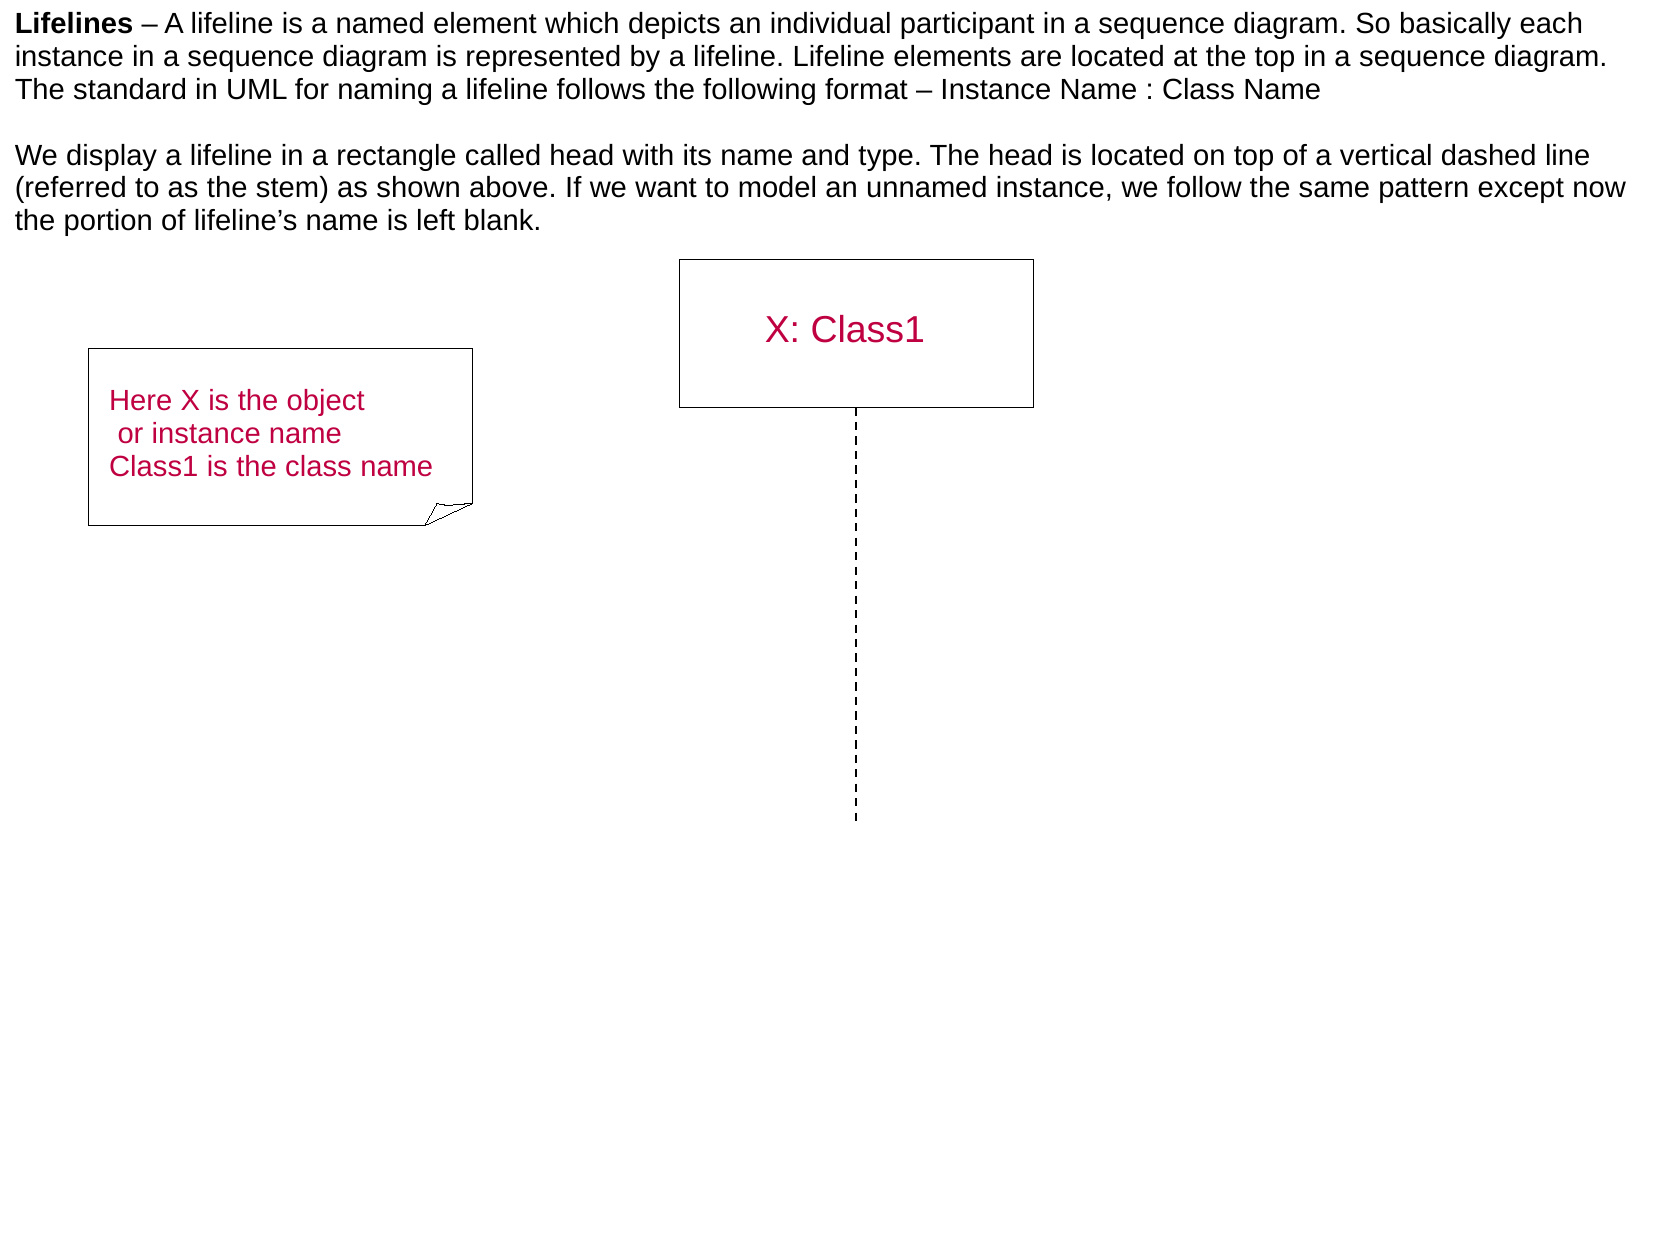

Lifelines – A lifeline is a named element which depicts an individual participant in a sequence diagram. So basically each instance in a sequence diagram is represented by a lifeline. Lifeline elements are located at the top in a sequence diagram. The standard in UML for naming a lifeline follows the following format – Instance Name : Class Name
We display a lifeline in a rectangle called head with its name and type. The head is located on top of a vertical dashed line (referred to as the stem) as shown above. If we want to model an unnamed instance, we follow the same pattern except now the portion of lifeline’s name is left blank.
X: Class1
Here X is the object
 or instance name
Class1 is the class name